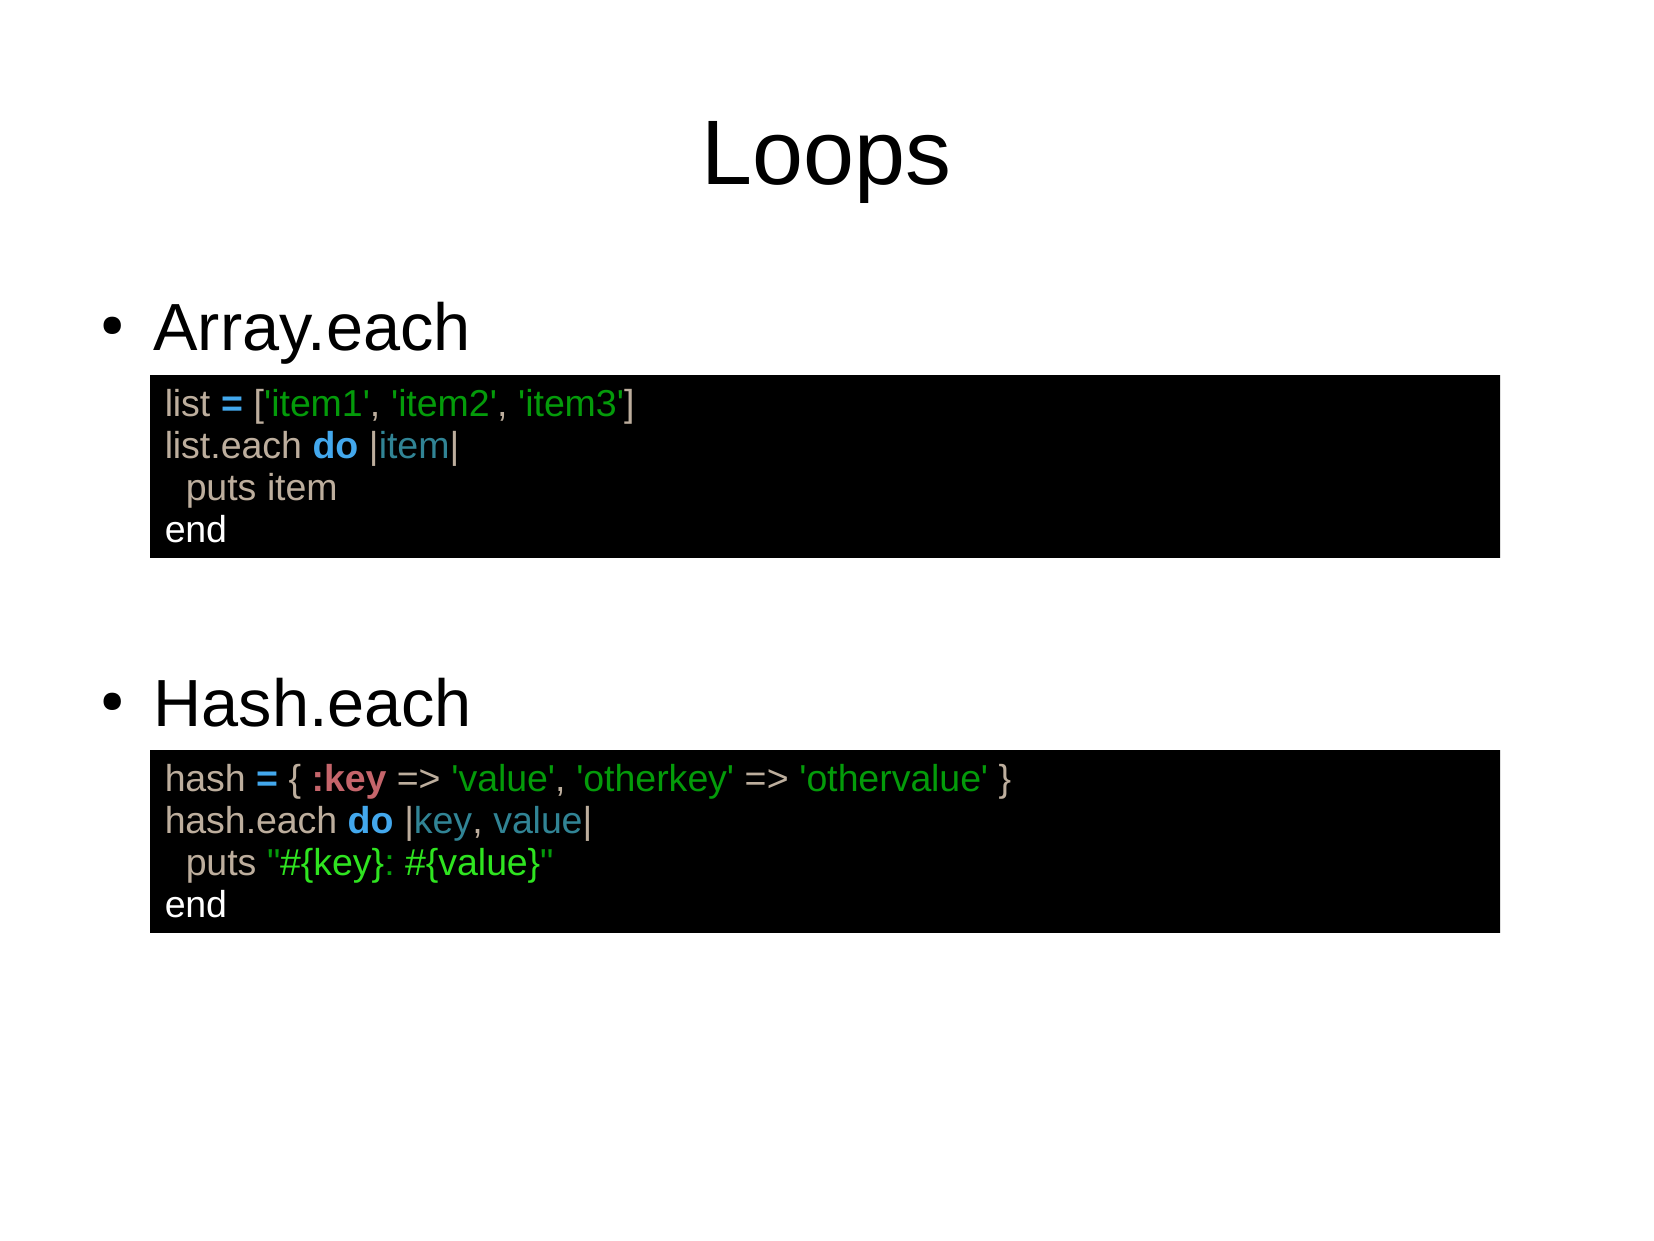

# Loops
Array.each
list = ['item1', 'item2', 'item3']
list.each do |item|
 puts item
end
Hash.each
hash = { :key => 'value', 'otherkey' => 'othervalue' }
hash.each do |key, value|
 puts "#{key}: #{value}"
end